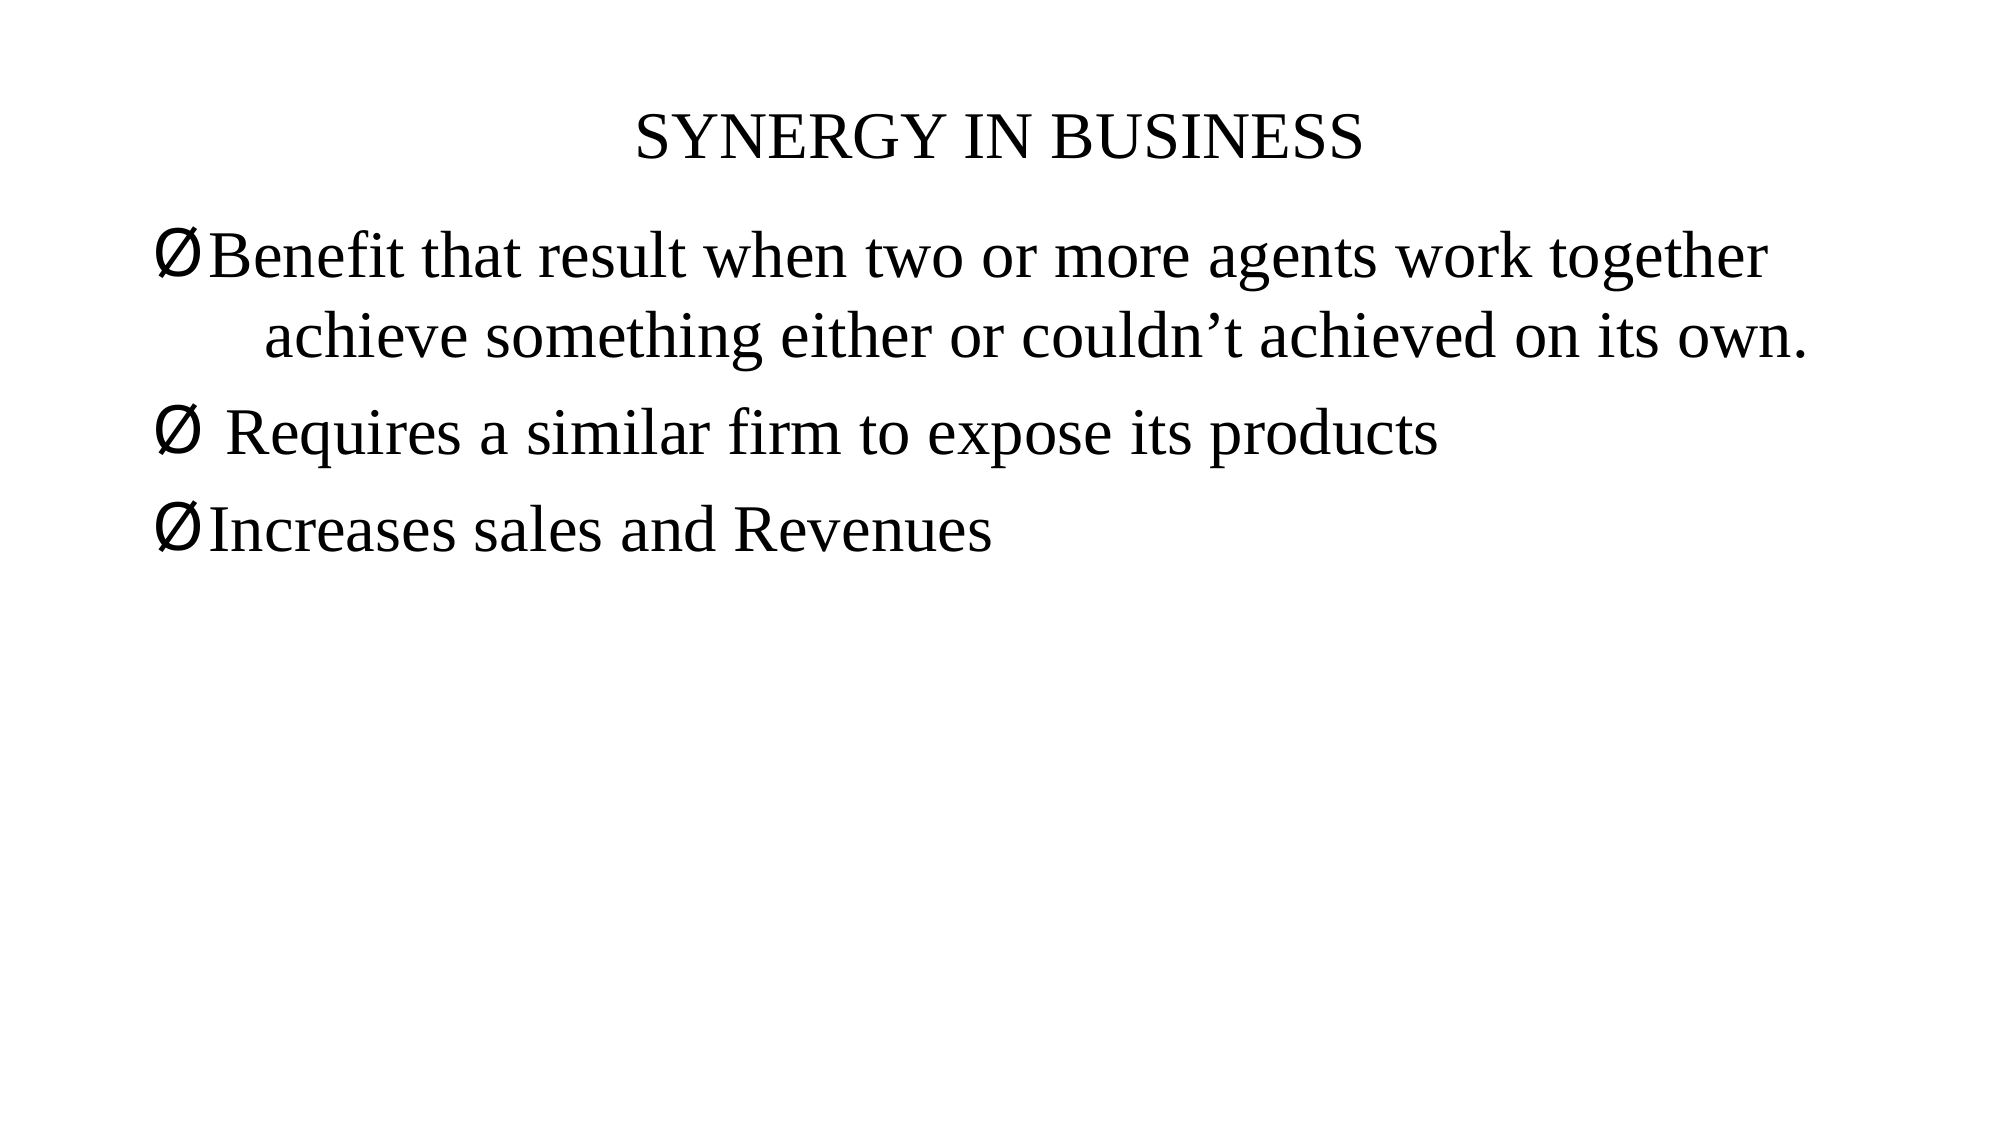

# SYNERGY IN BUSINESS
Benefit that result when two or more agents work together achieve something either or couldn’t achieved on its own.
 Requires a similar firm to expose its products
Increases sales and Revenues